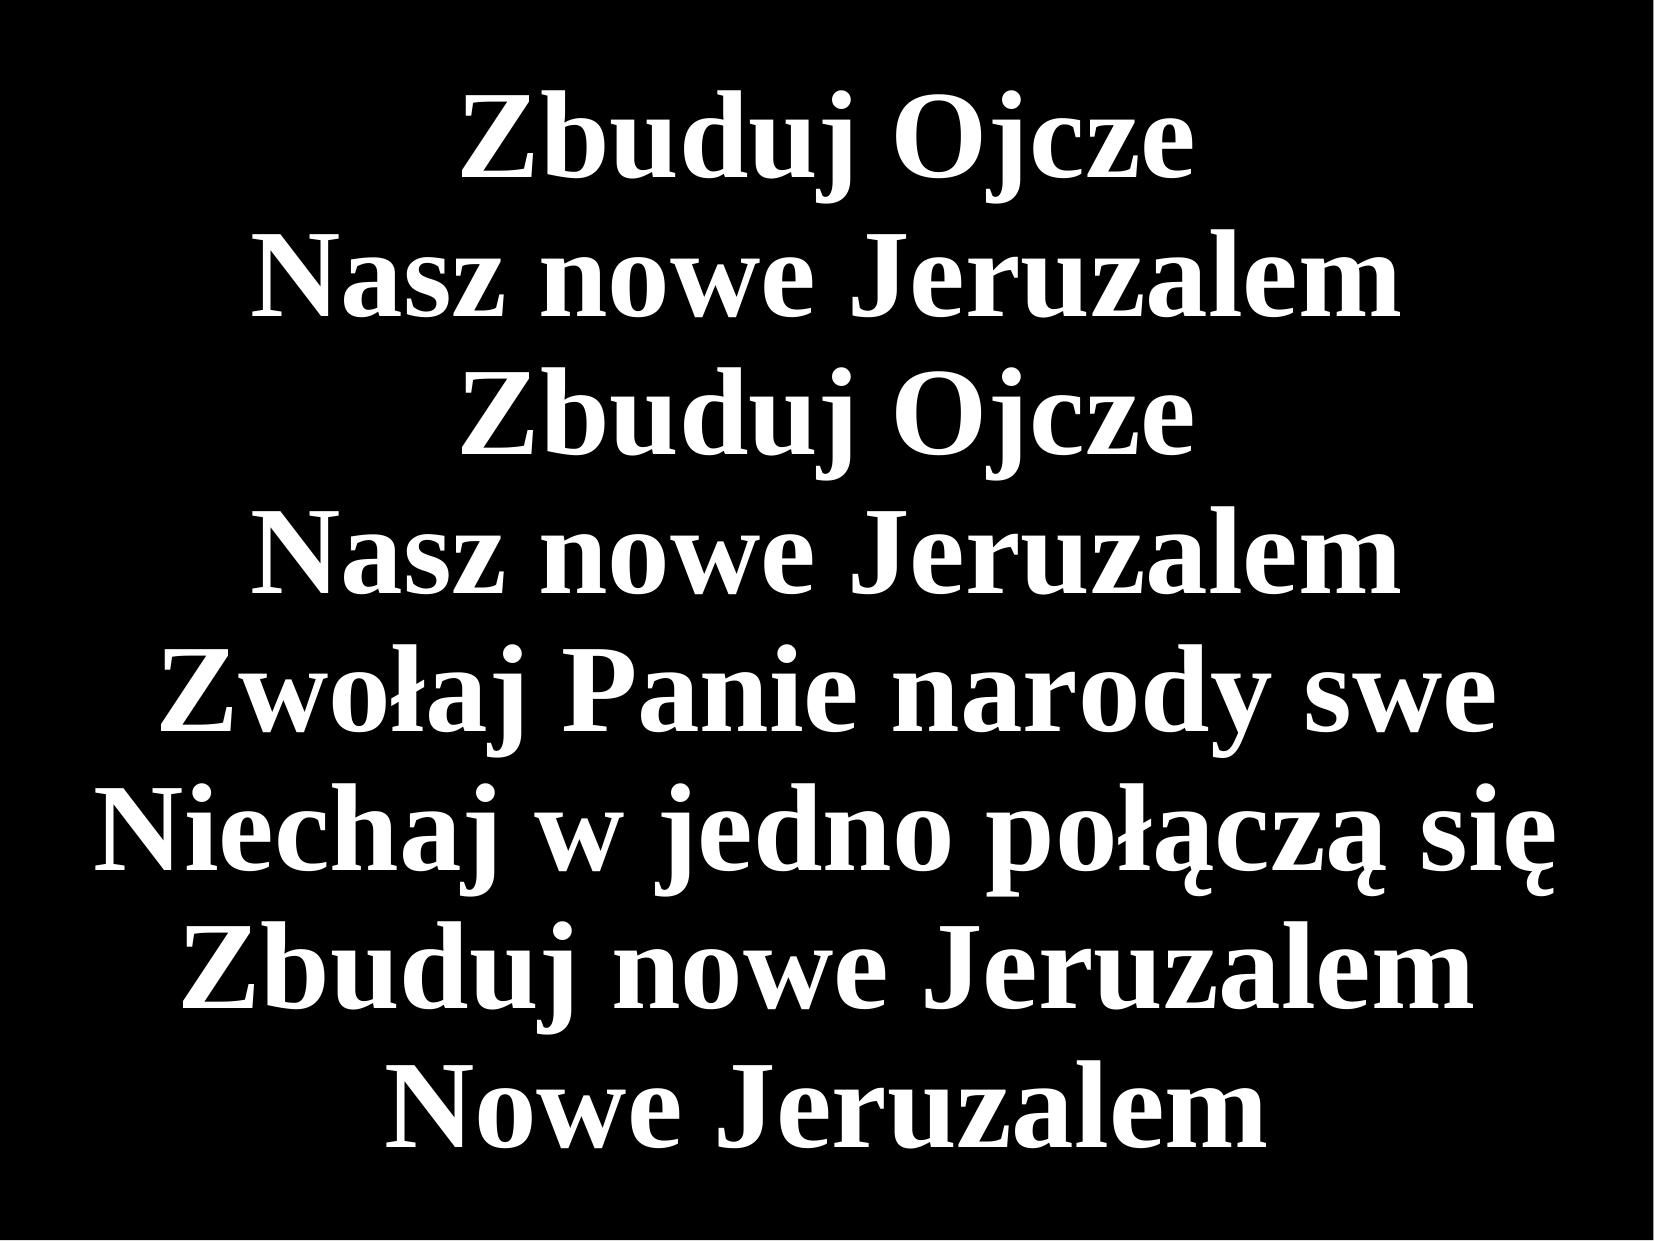

# Zbuduj Ojcze Nasz nowe Jeruzalem Zbuduj Ojcze Nasz nowe Jeruzalem Zwołaj Panie narody swe Niechaj w jedno połączą się Zbuduj nowe Jeruzalem Nowe Jeruzalem